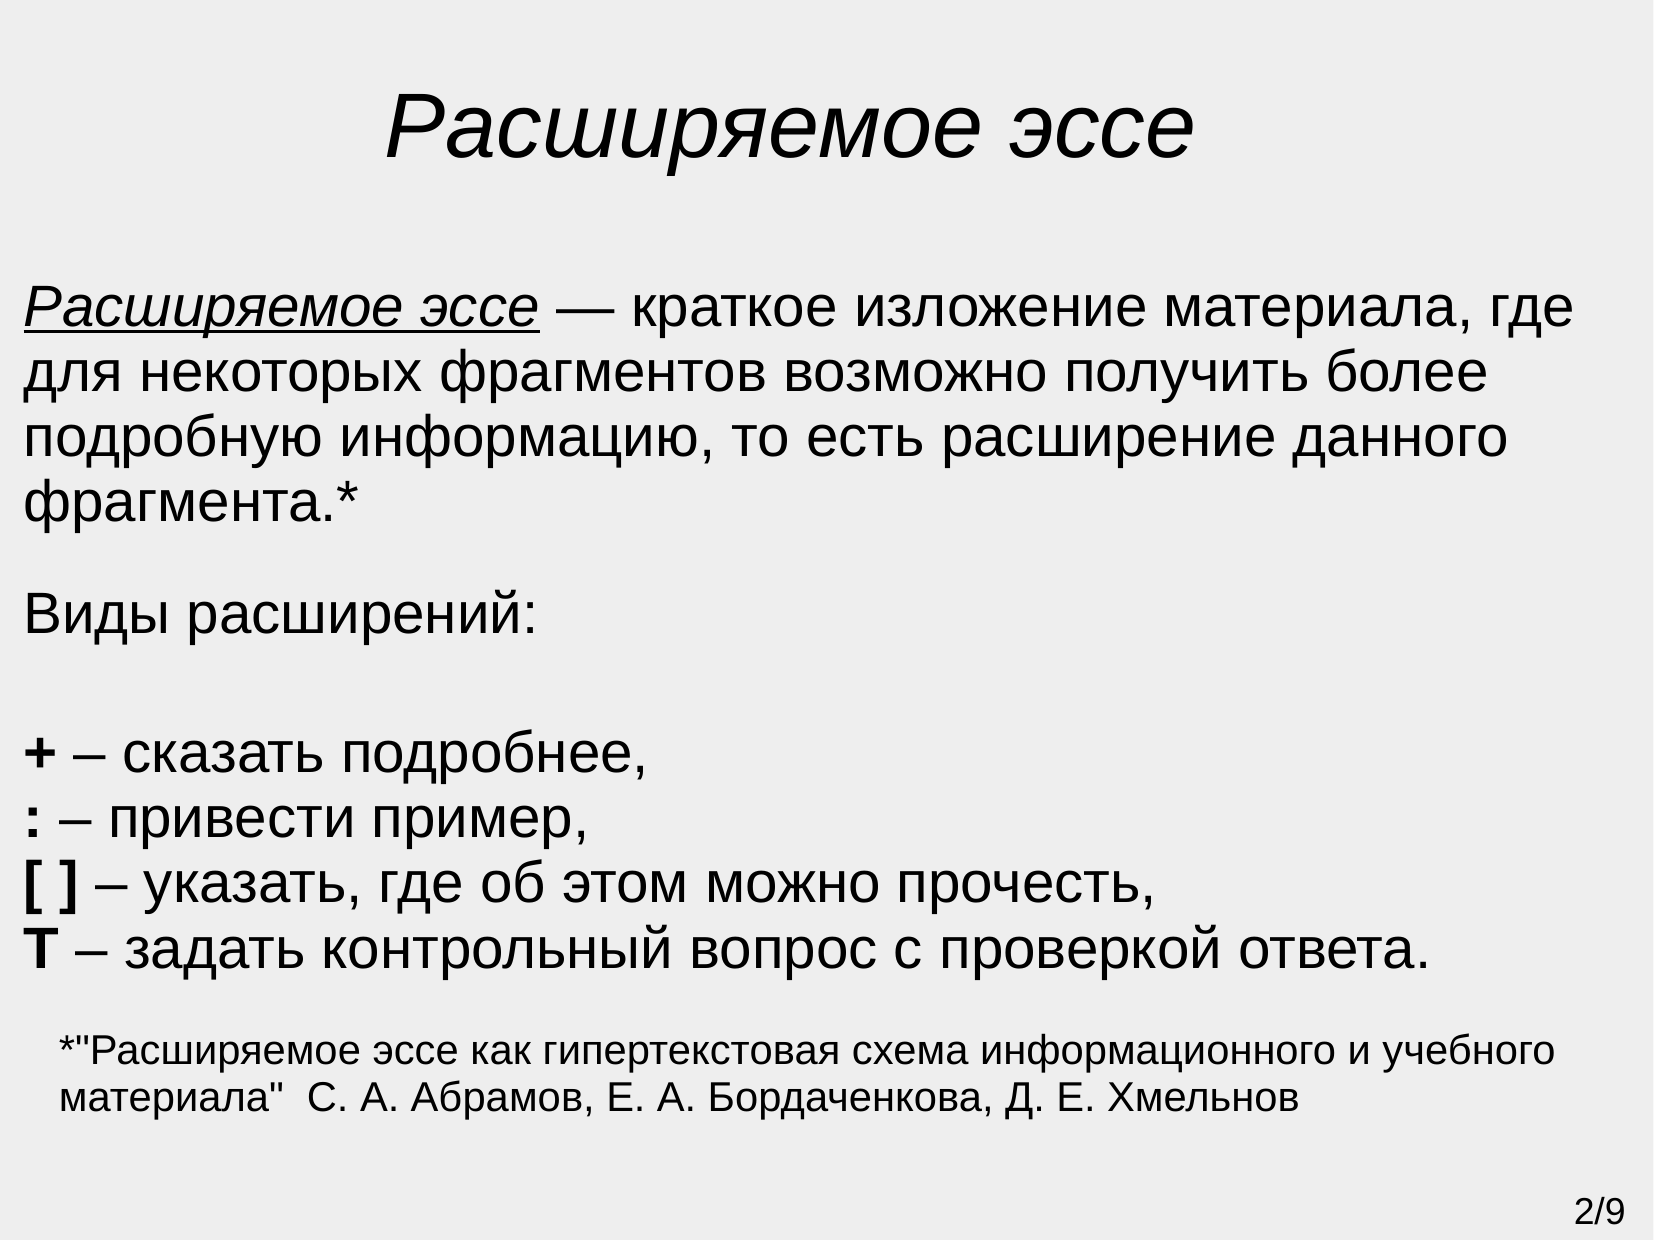

Расширяемое эссе
# Расширяемое эссе — краткое изложение материала, где для некоторых фрагментов возможно получить более подробную информацию, то есть расширение данного фрагмента.*
Виды расширений:
+ – сказать подробнее,
: – привести пример,
[ ] – указать, где об этом можно прочесть,
T – задать контрольный вопрос с проверкой ответа.
*"Расширяемое эссе как гипертекстовая схема информационного и учебного материала" С. А. Абрамов, Е. А. Бордаченкова, Д. Е. Хмельнов
2/9